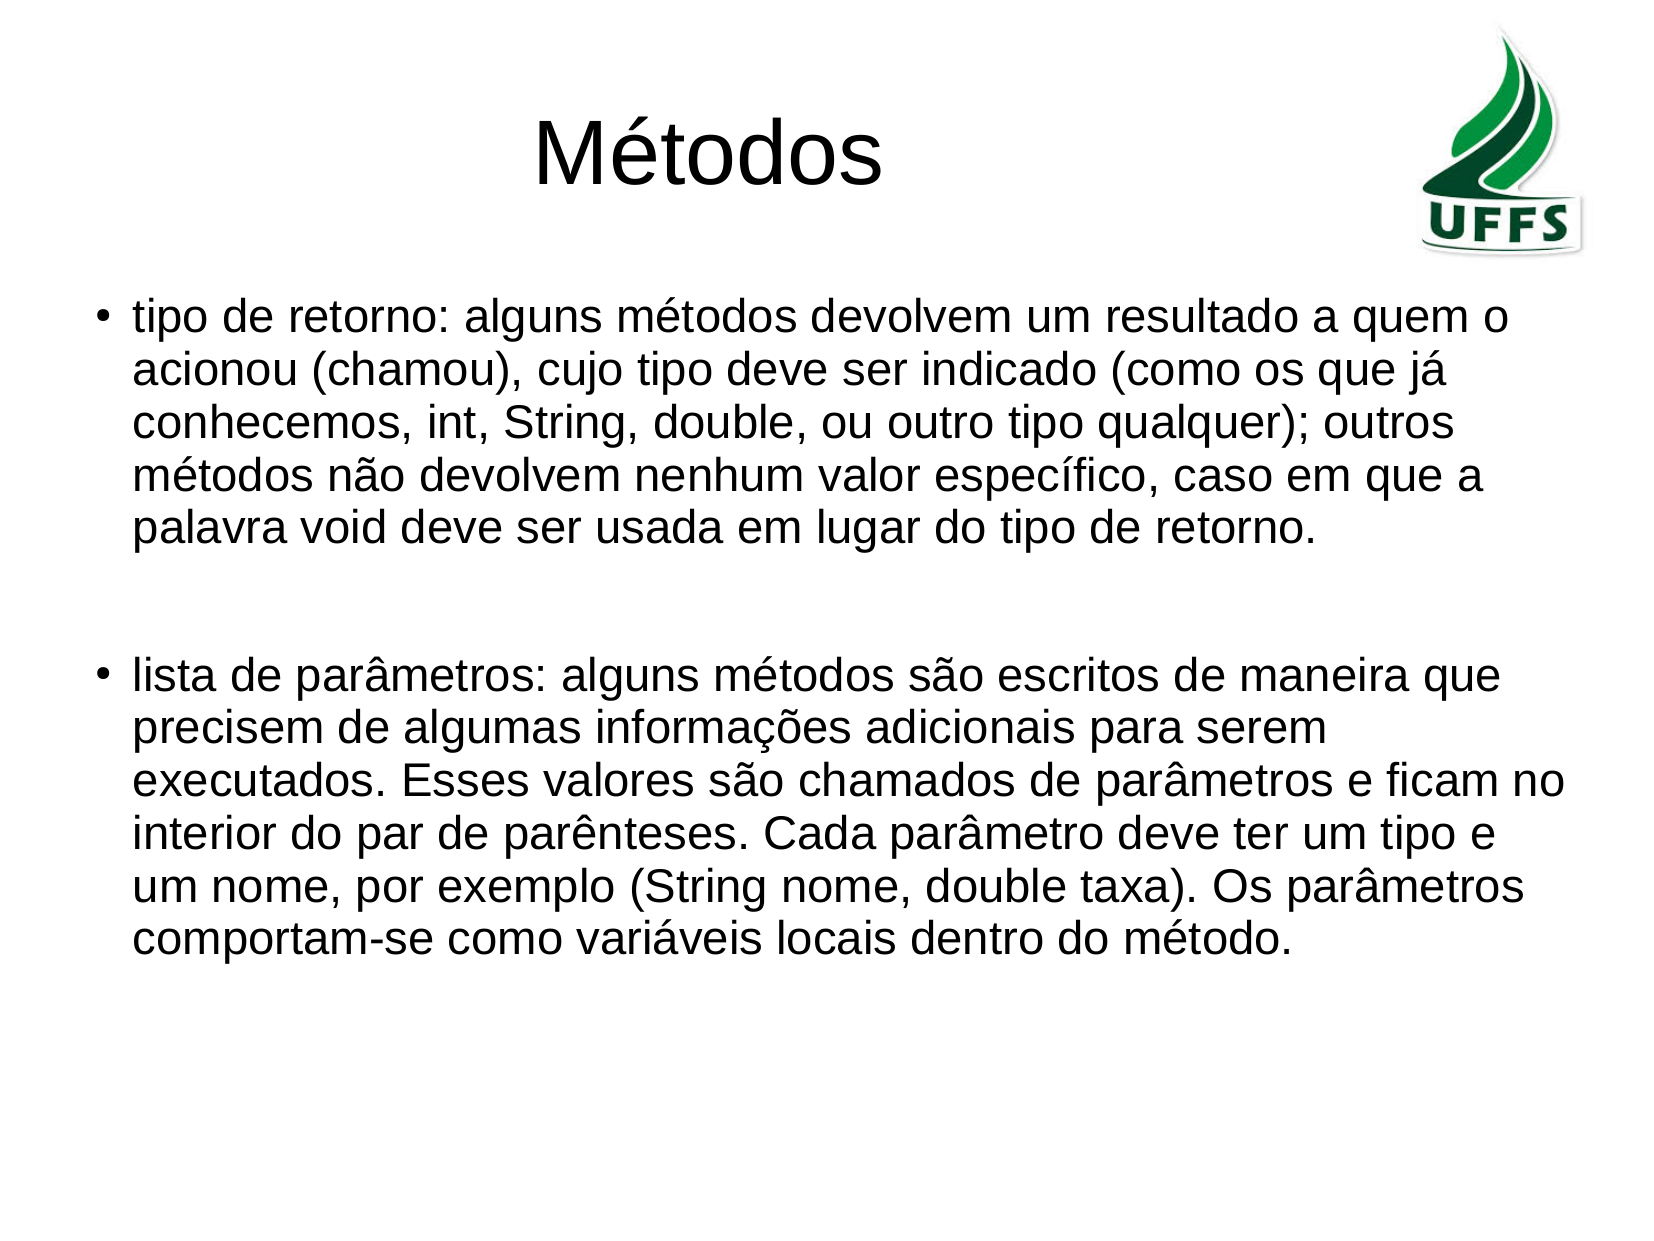

# Métodos
tipo de retorno: alguns métodos devolvem um resultado a quem o acionou (chamou), cujo tipo deve ser indicado (como os que já conhecemos, int, String, double, ou outro tipo qualquer); outros métodos não devolvem nenhum valor específico, caso em que a palavra void deve ser usada em lugar do tipo de retorno.
lista de parâmetros: alguns métodos são escritos de maneira que precisem de algumas informações adicionais para serem executados. Esses valores são chamados de parâmetros e ficam no interior do par de parênteses. Cada parâmetro deve ter um tipo e um nome, por exemplo (String nome, double taxa). Os parâmetros comportam-se como variáveis locais dentro do método.